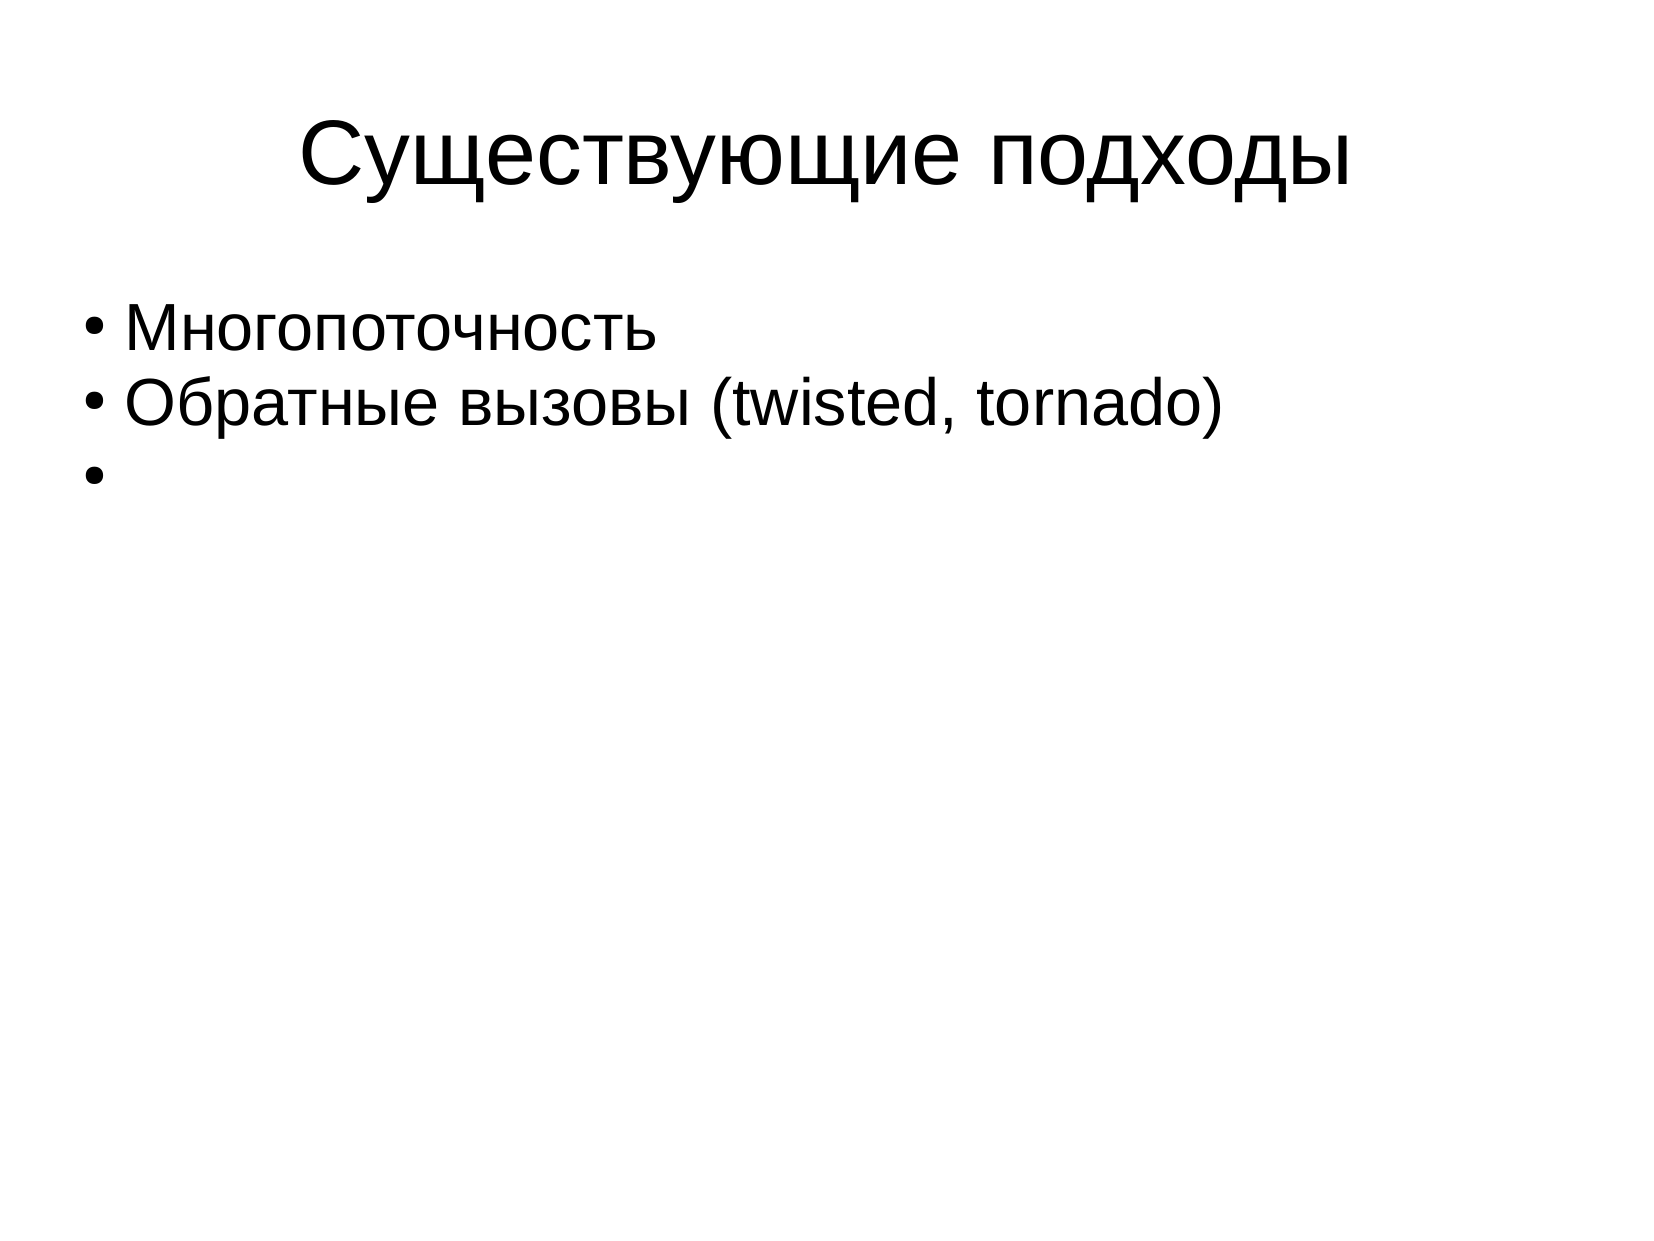

# Существующие подходы
 Многопоточность
 Обратные вызовы (twisted, tornado)